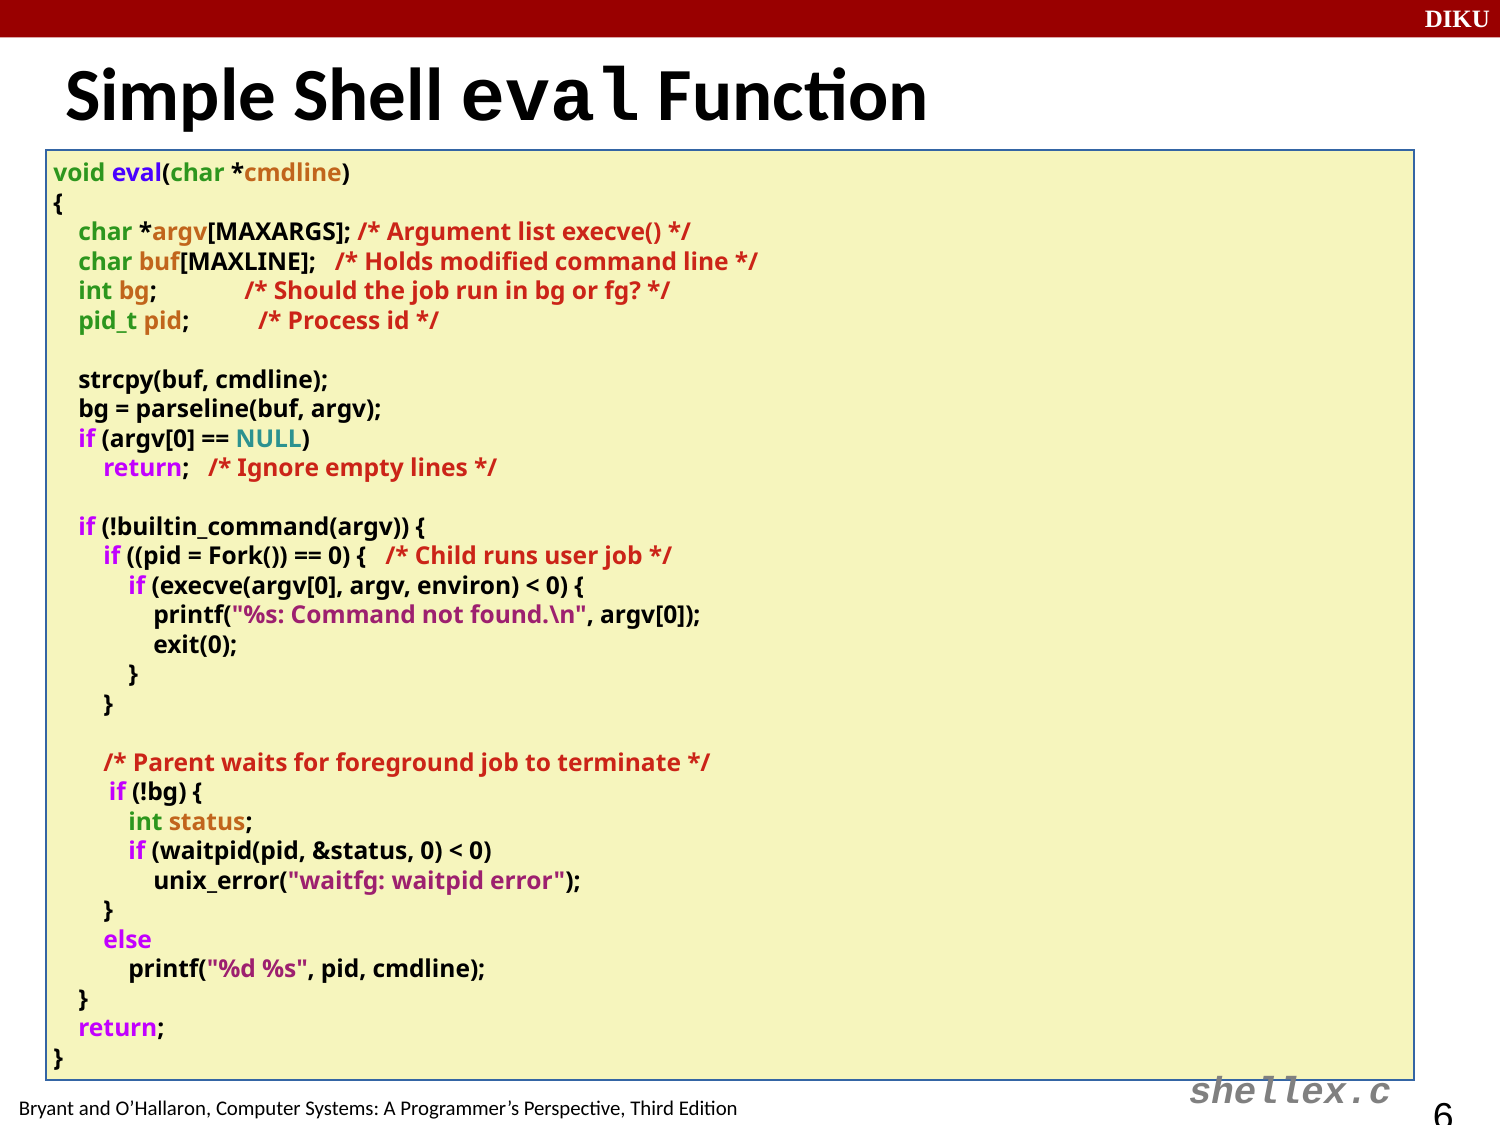

Simple Shell eval Function
void eval(char *cmdline)
{
 char *argv[MAXARGS]; /* Argument list execve() */
 char buf[MAXLINE]; /* Holds modified command line */
 int bg; /* Should the job run in bg or fg? */
 pid_t pid; /* Process id */
 strcpy(buf, cmdline);
 bg = parseline(buf, argv);
 if (argv[0] == NULL)
 return; /* Ignore empty lines */
 if (!builtin_command(argv)) {
 if ((pid = Fork()) == 0) { /* Child runs user job */
 if (execve(argv[0], argv, environ) < 0) {
 printf("%s: Command not found.\n", argv[0]);
 exit(0);
 }
 }
 /* Parent waits for foreground job to terminate */
	if (!bg) {
 int status;
 if (waitpid(pid, &status, 0) < 0)
 unix_error("waitfg: waitpid error");
 }
 else
 printf("%d %s", pid, cmdline);
 }
 return;
}
shellex.c